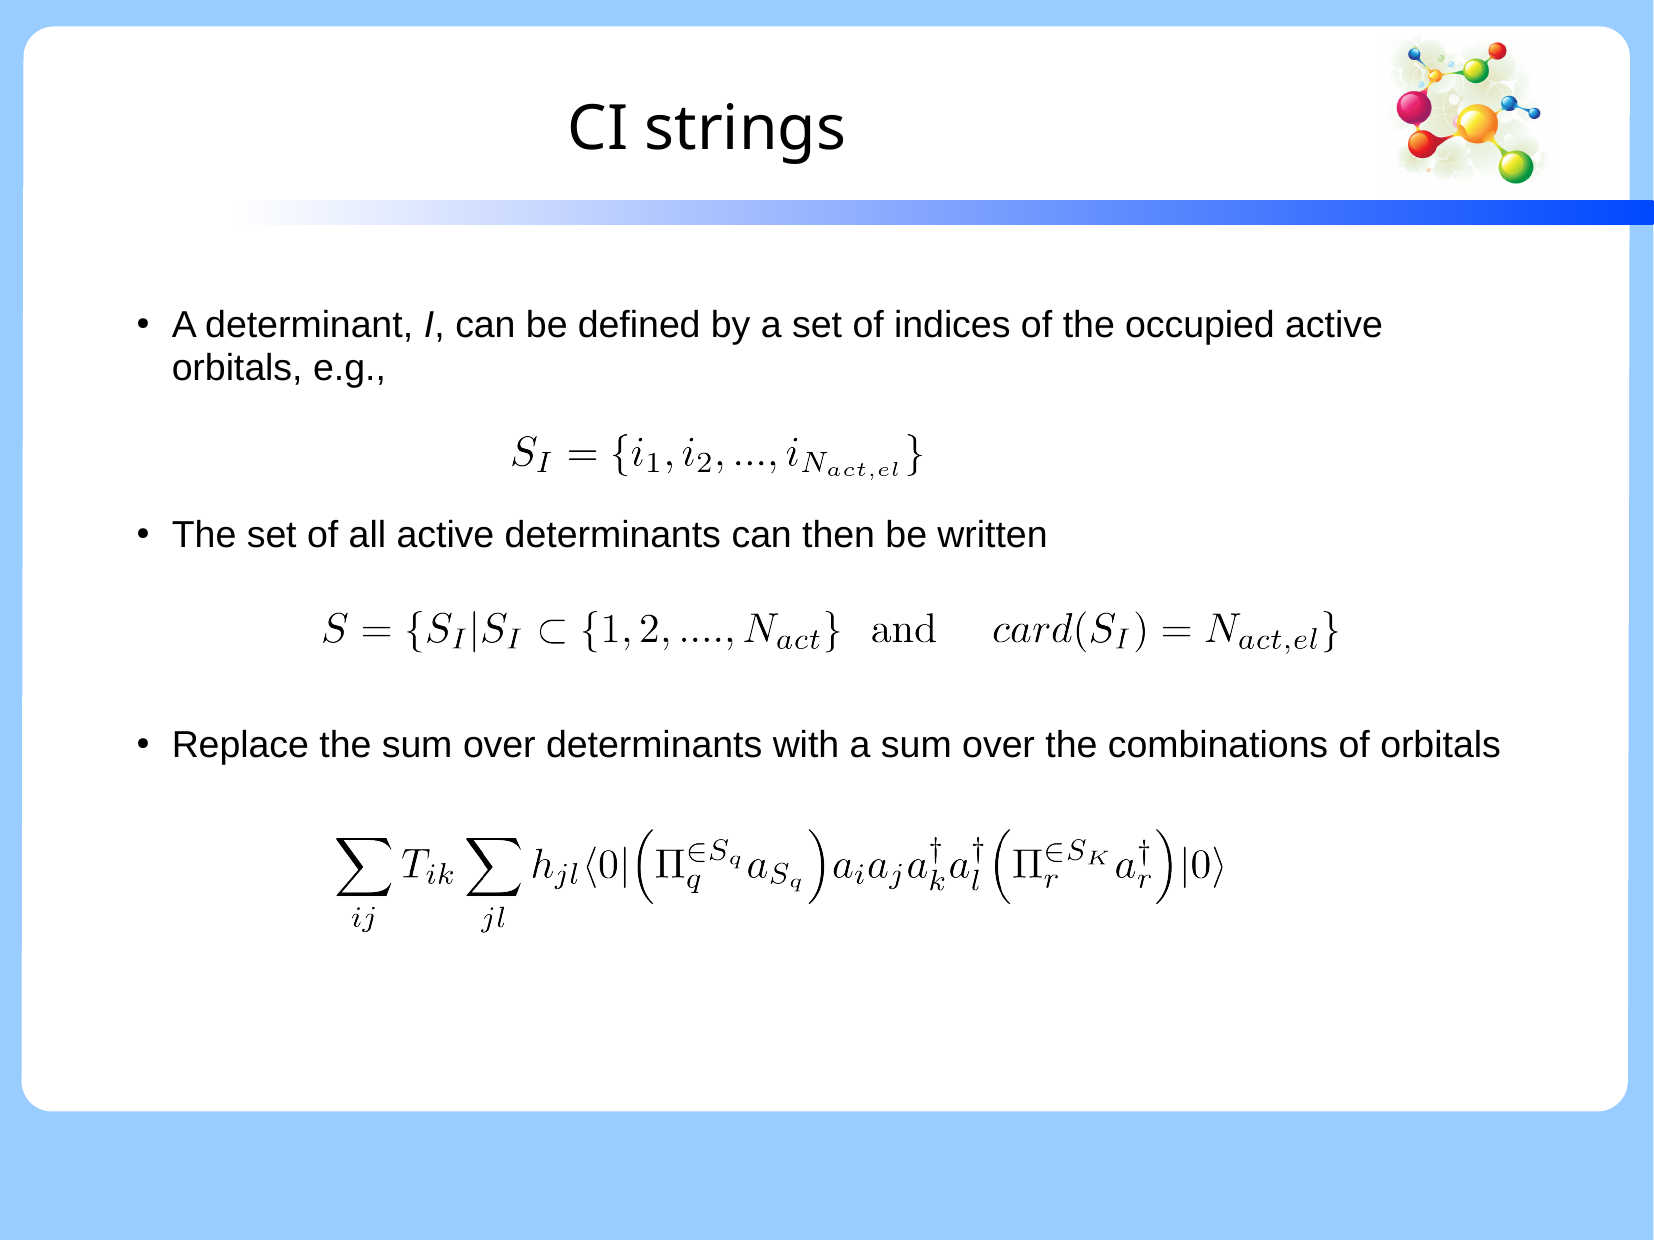

# CI strings
A determinant, I, can be defined by a set of indices of the occupied active orbitals, e.g.,
The set of all active determinants can then be written
Replace the sum over determinants with a sum over the combinations of orbitals